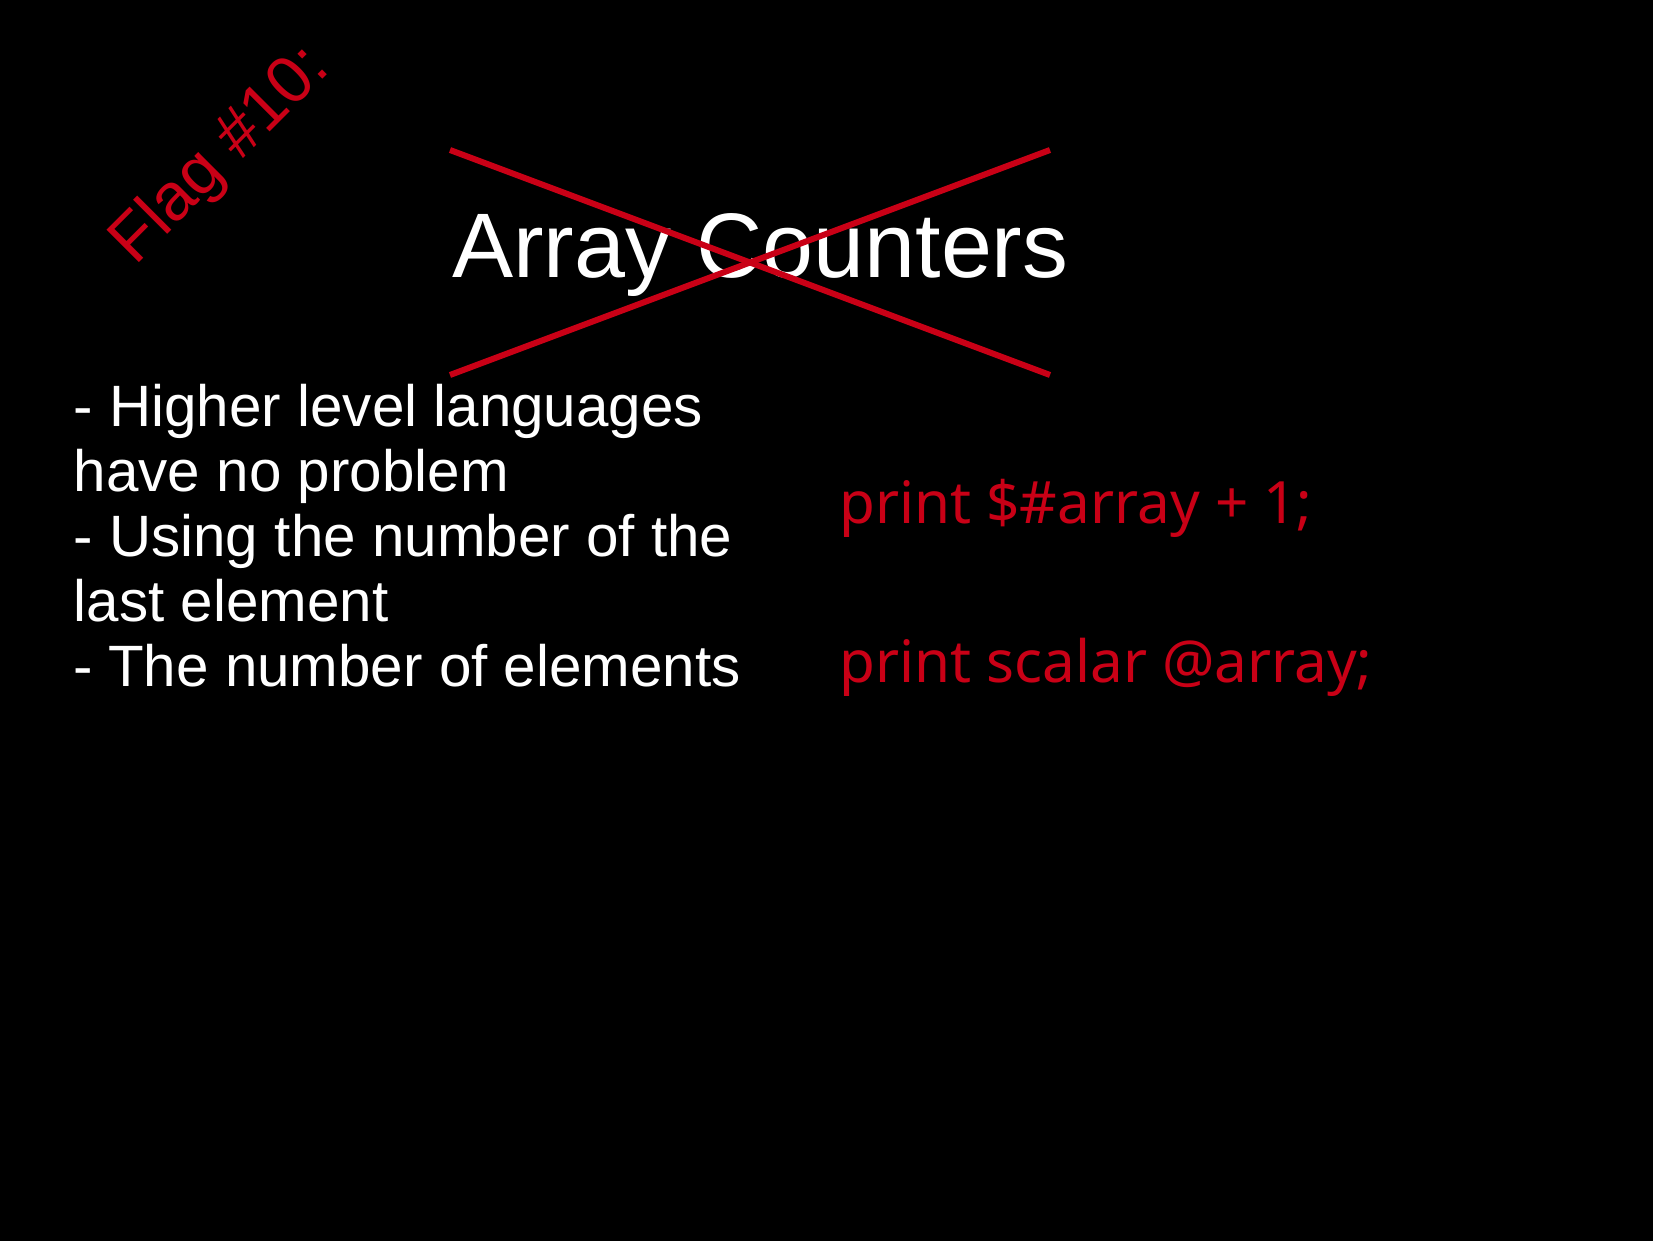

Flag #10:
Array Counters
- Higher level languages have no problem
- Using the number of the last element
- The number of elements
print $#array + 1;
print scalar @array;